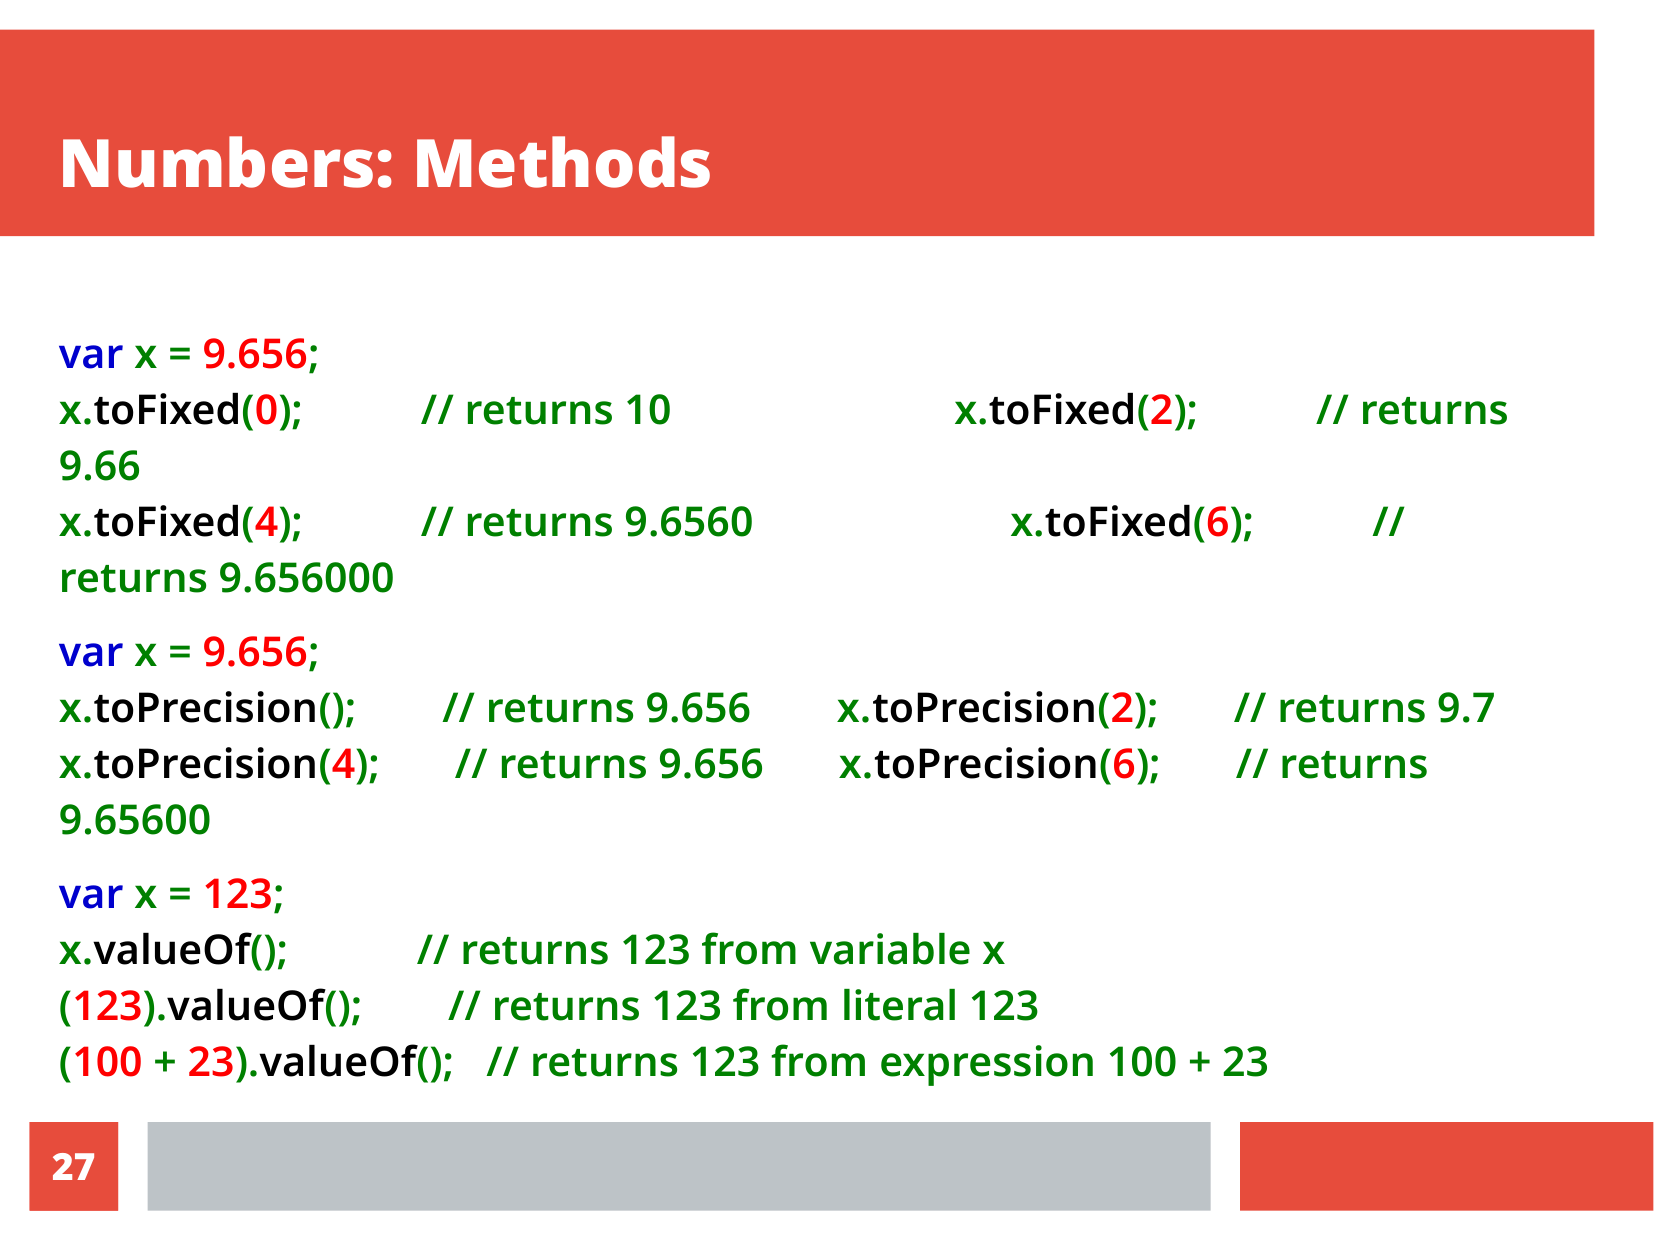

# Numbers: Methods
var x = 9.656;
x.toFixed(0);           // returns 10					 x.toFixed(2);           // returns 9.66
x.toFixed(4);           // returns 9.6560				 x.toFixed(6);           // returns 9.656000
var x = 9.656;
x.toPrecision();        // returns 9.656 x.toPrecision(2);       // returns 9.7
x.toPrecision(4);       // returns 9.656 x.toPrecision(6);       // returns 9.65600
var x = 123;
x.valueOf();            // returns 123 from variable x
(123).valueOf();        // returns 123 from literal 123
(100 + 23).valueOf();   // returns 123 from expression 100 + 23
27